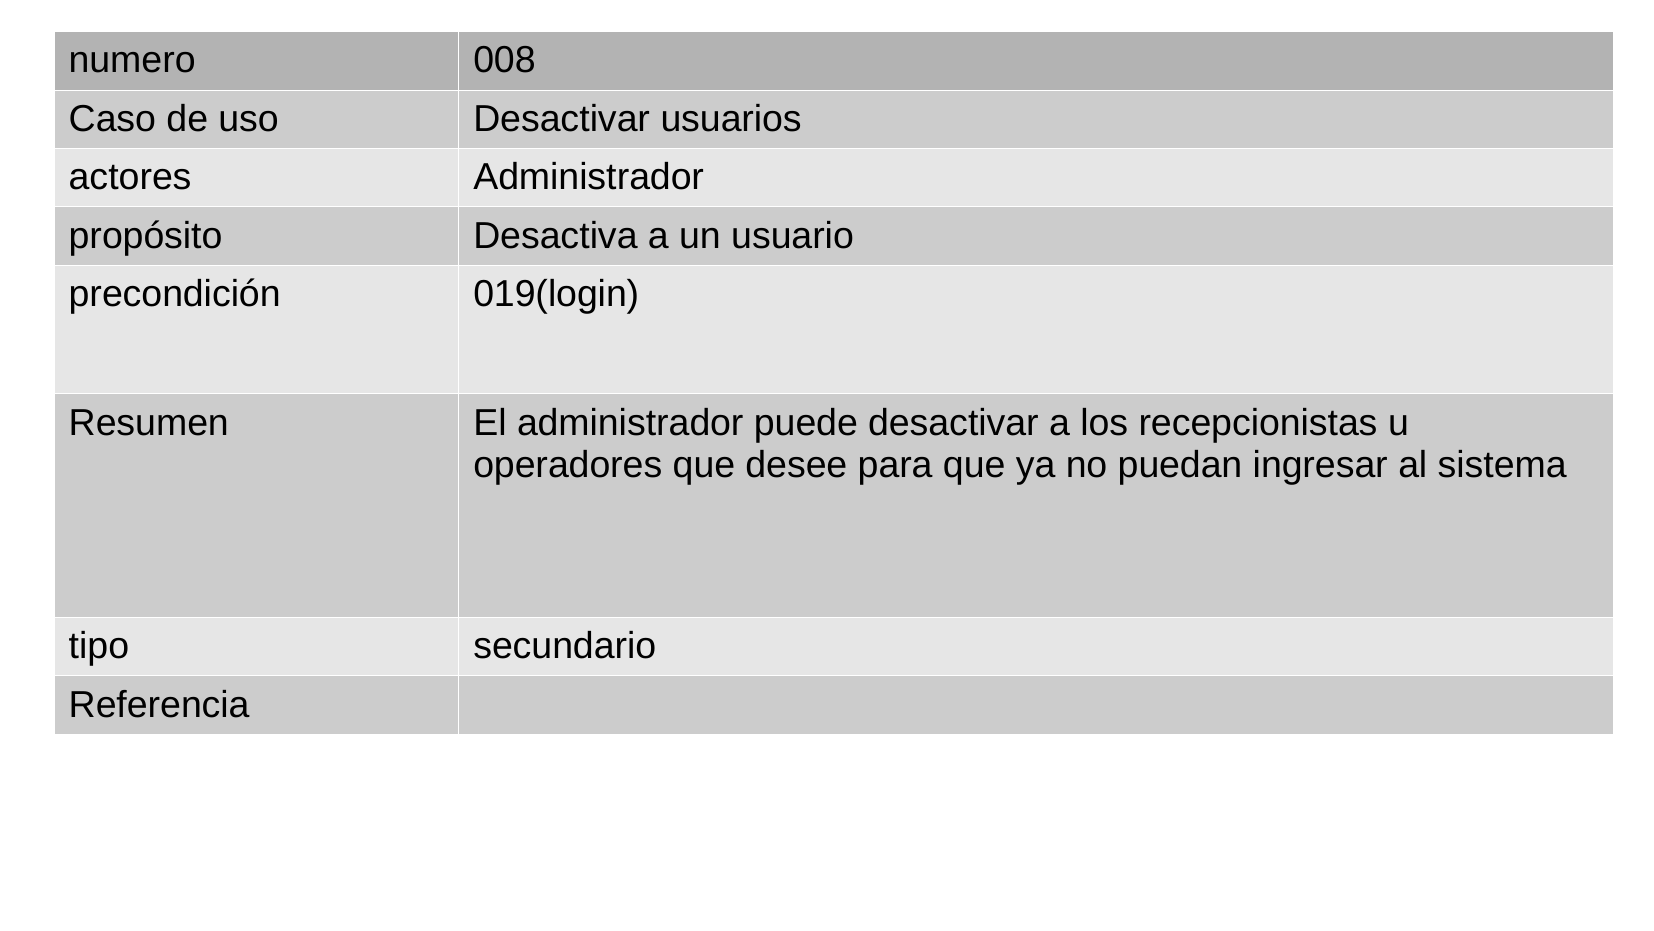

| numero | 008 |
| --- | --- |
| Caso de uso | Desactivar usuarios |
| actores | Administrador |
| propósito | Desactiva a un usuario |
| precondición | 019(login) |
| Resumen | El administrador puede desactivar a los recepcionistas u operadores que desee para que ya no puedan ingresar al sistema |
| tipo | secundario |
| Referencia | |